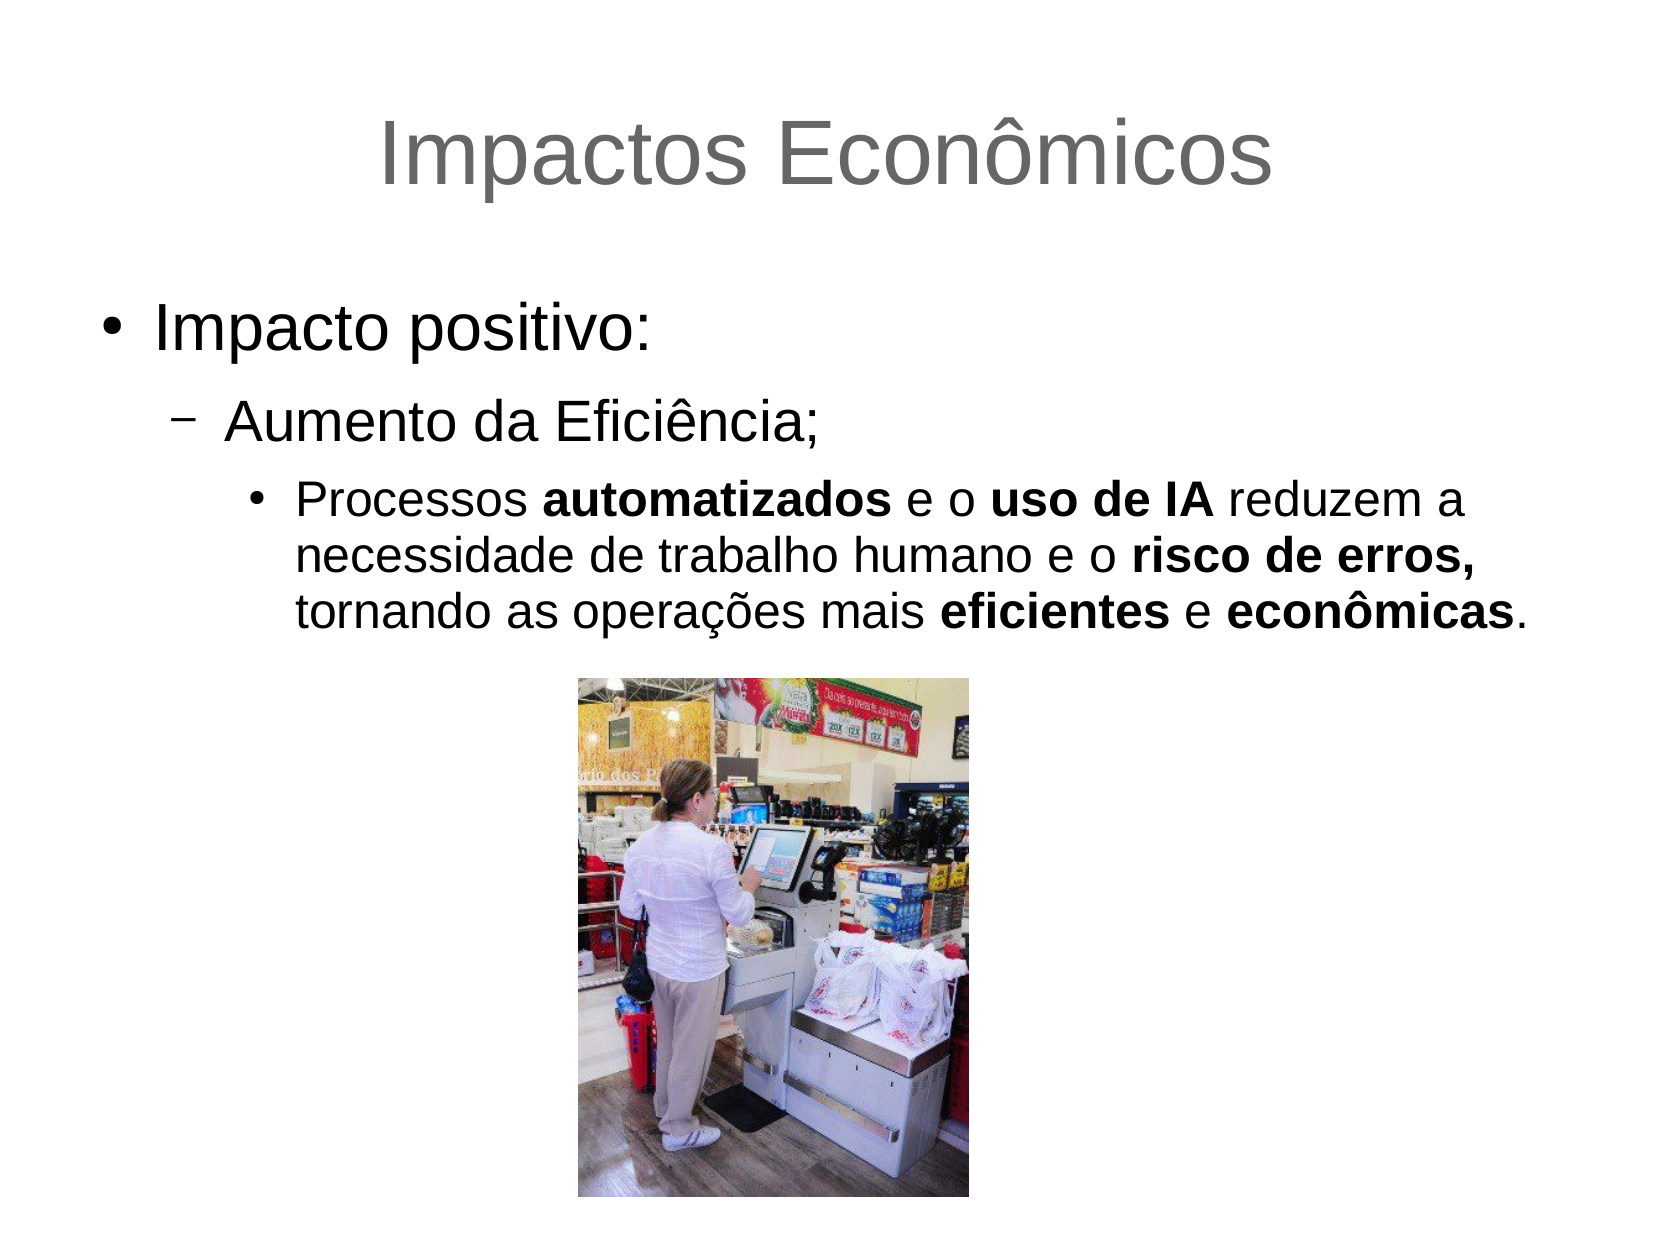

# Impactos Econômicos
Impacto positivo:
Aumento da Eficiência;
Processos automatizados e o uso de IA reduzem a necessidade de trabalho humano e o risco de erros, tornando as operações mais eficientes e econômicas.